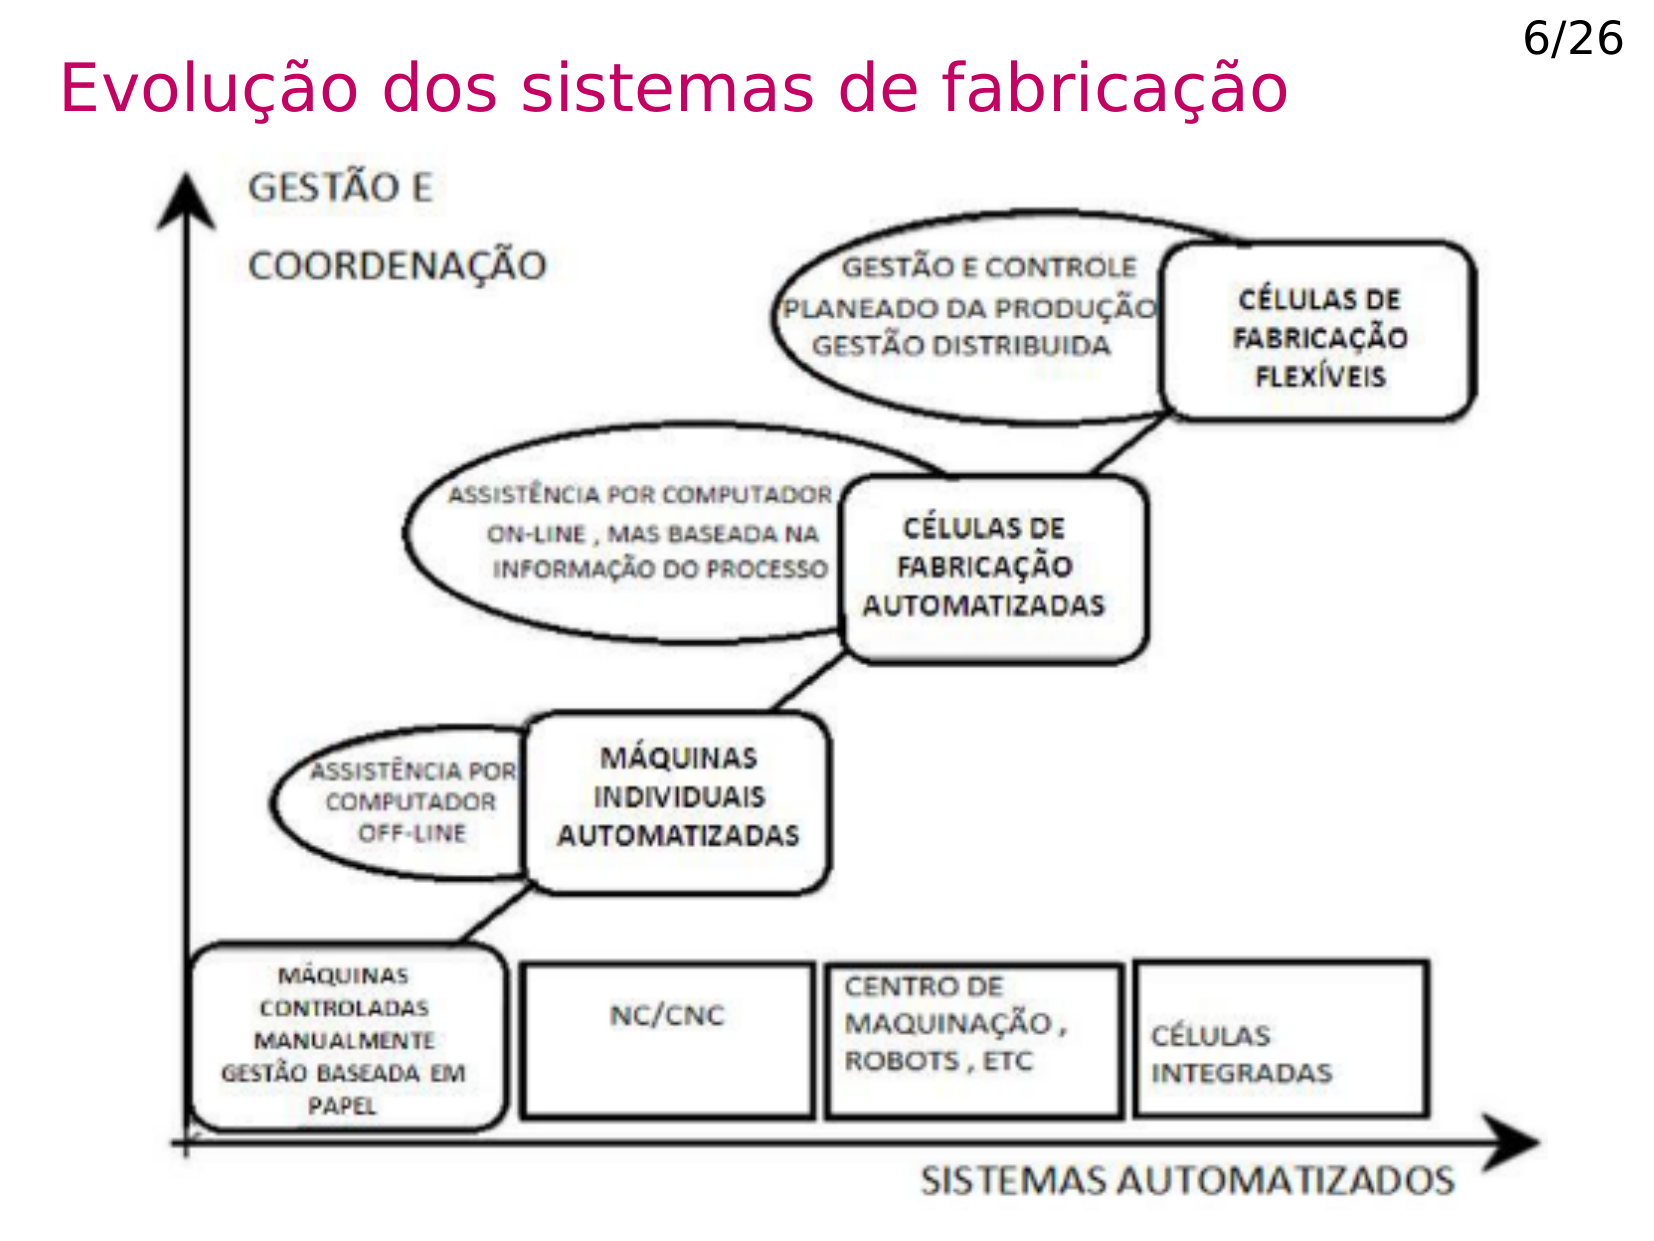

6
# Evolução dos sistemas de fabricação